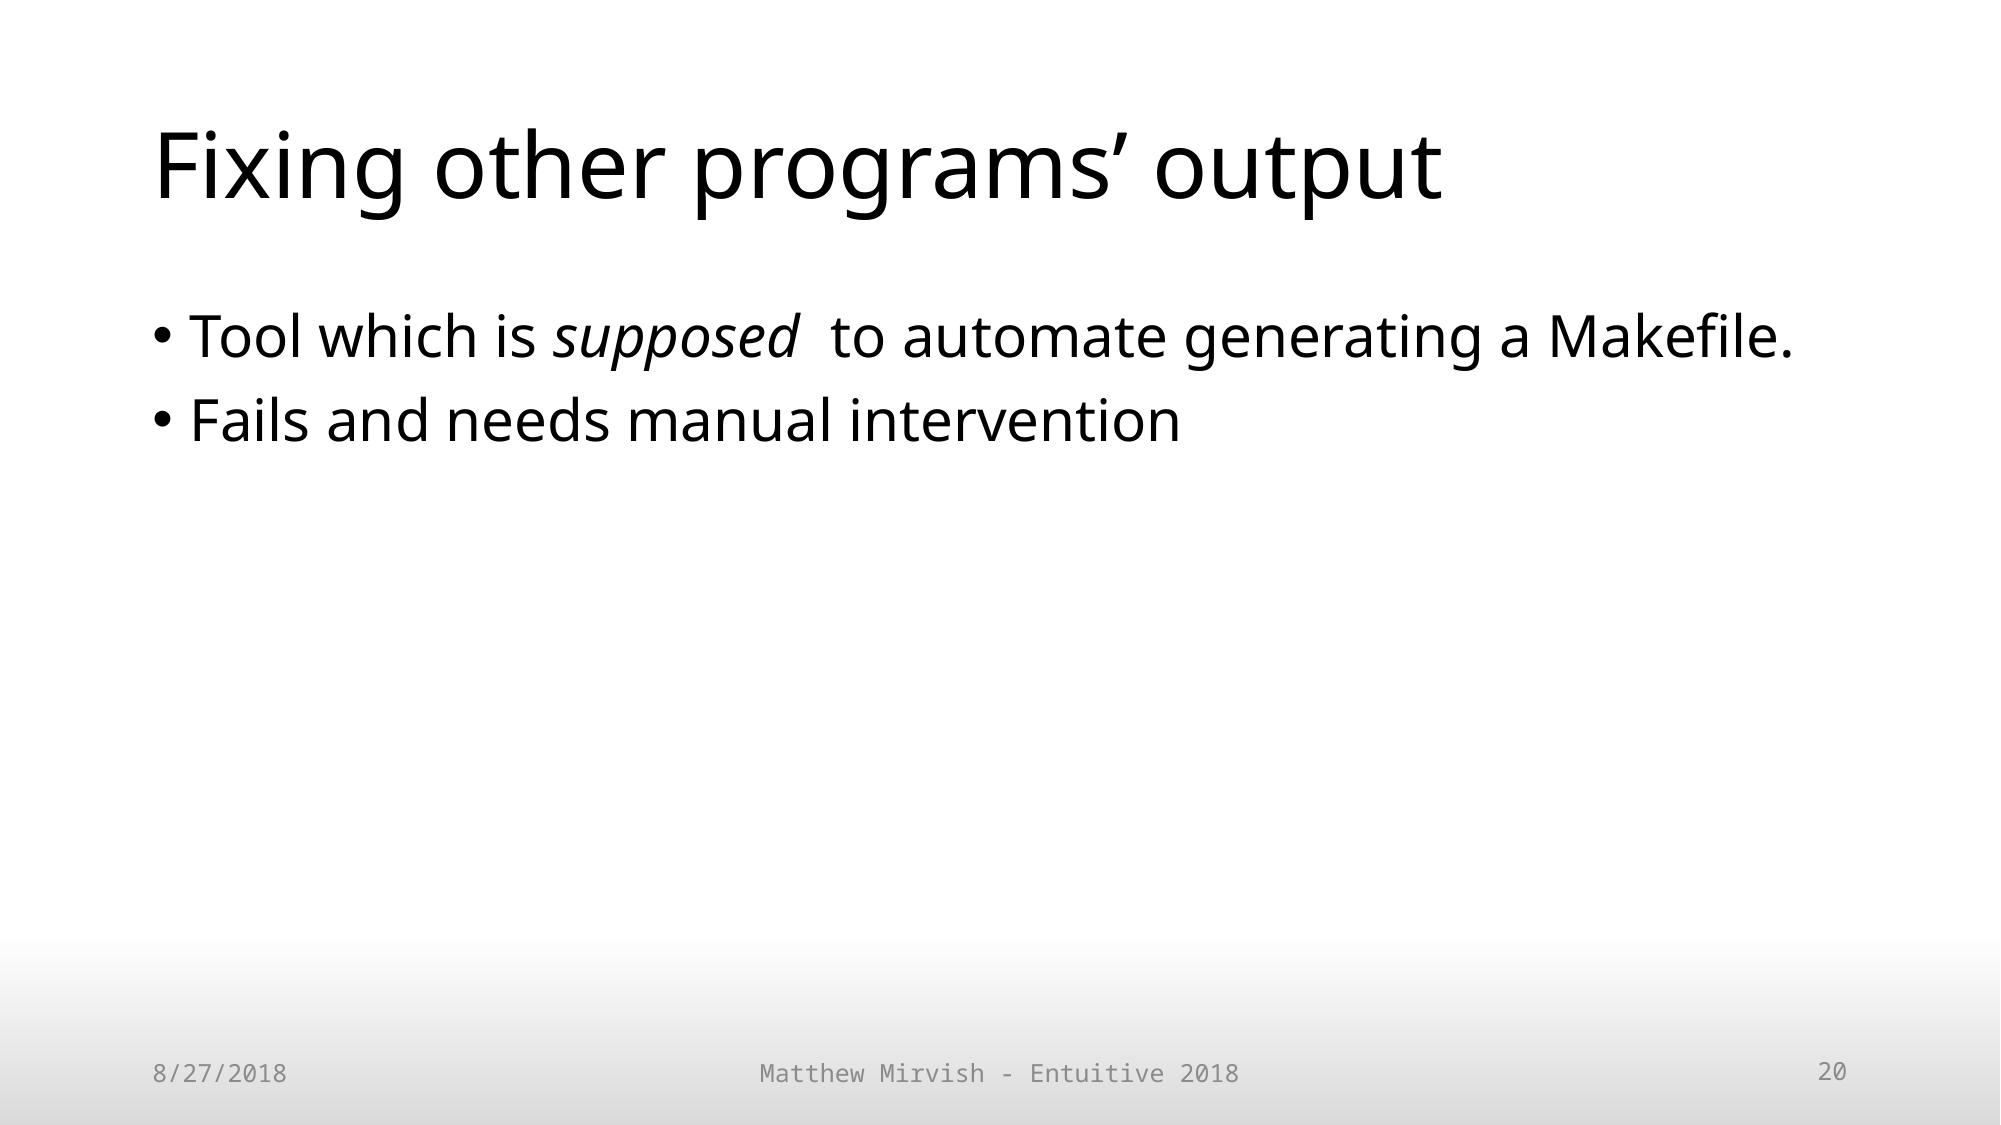

# Fixing other programs’ output
Tool which is supposed to automate generating a Makefile.
Fails and needs manual intervention
8/27/2018
Matthew Mirvish - Entuitive 2018